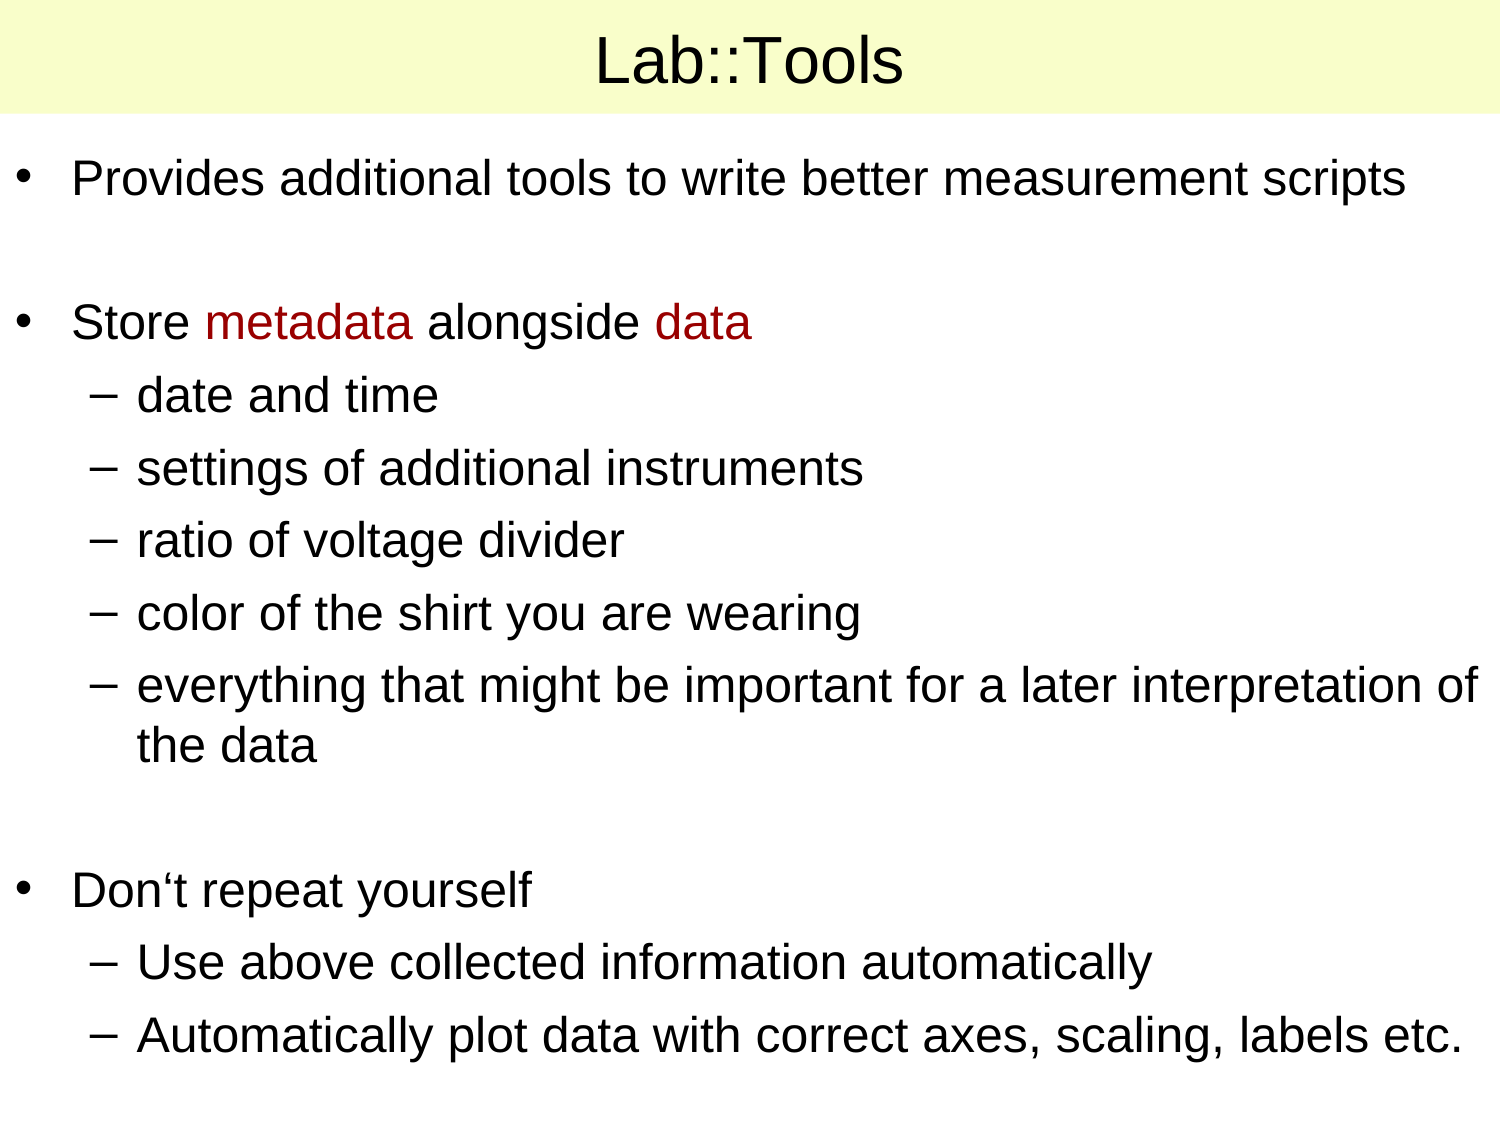

# Lab::Tools
Provides additional tools to write better measurement scripts
Store metadata alongside data
date and time
settings of additional instruments
ratio of voltage divider
color of the shirt you are wearing
everything that might be important for a later interpretation of the data
Don‘t repeat yourself
Use above collected information automatically
Automatically plot data with correct axes, scaling, labels etc.